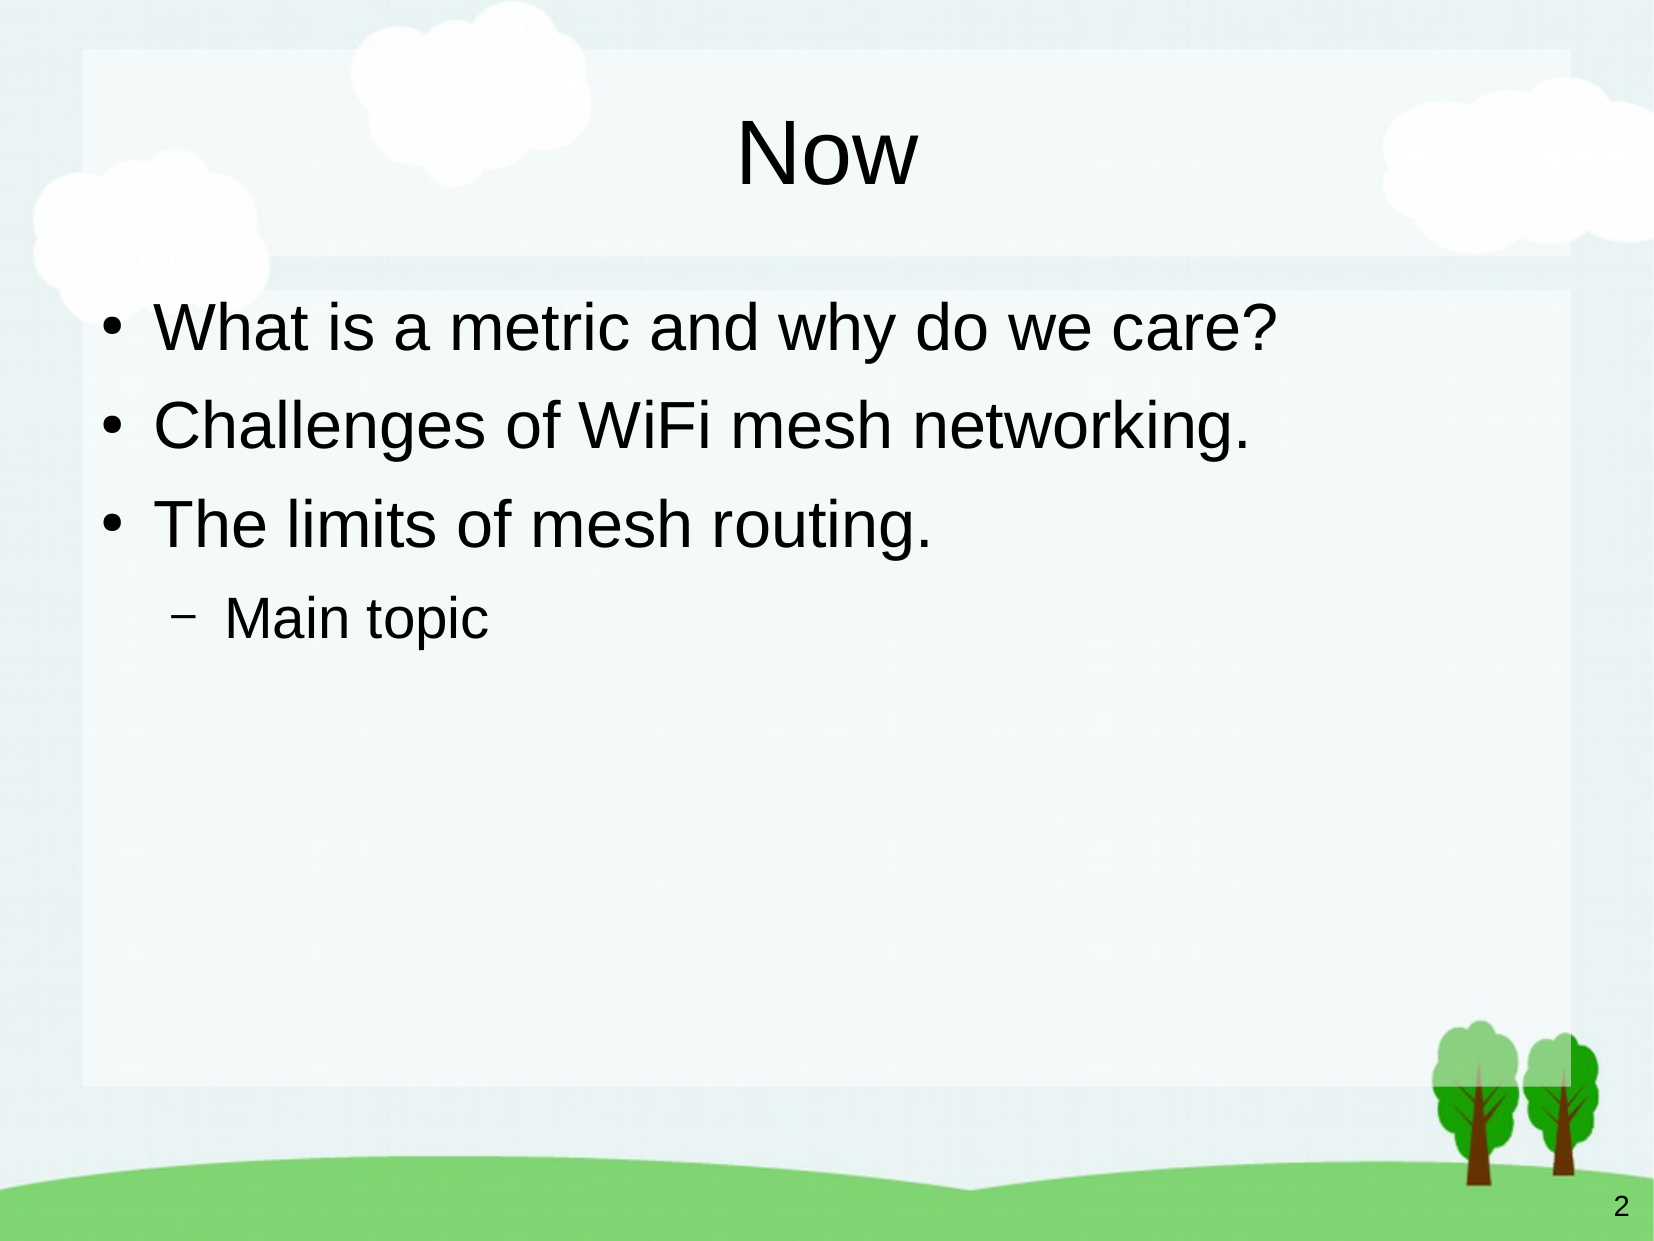

# Now
What is a metric and why do we care?
Challenges of WiFi mesh networking.
The limits of mesh routing.
Main topic
2